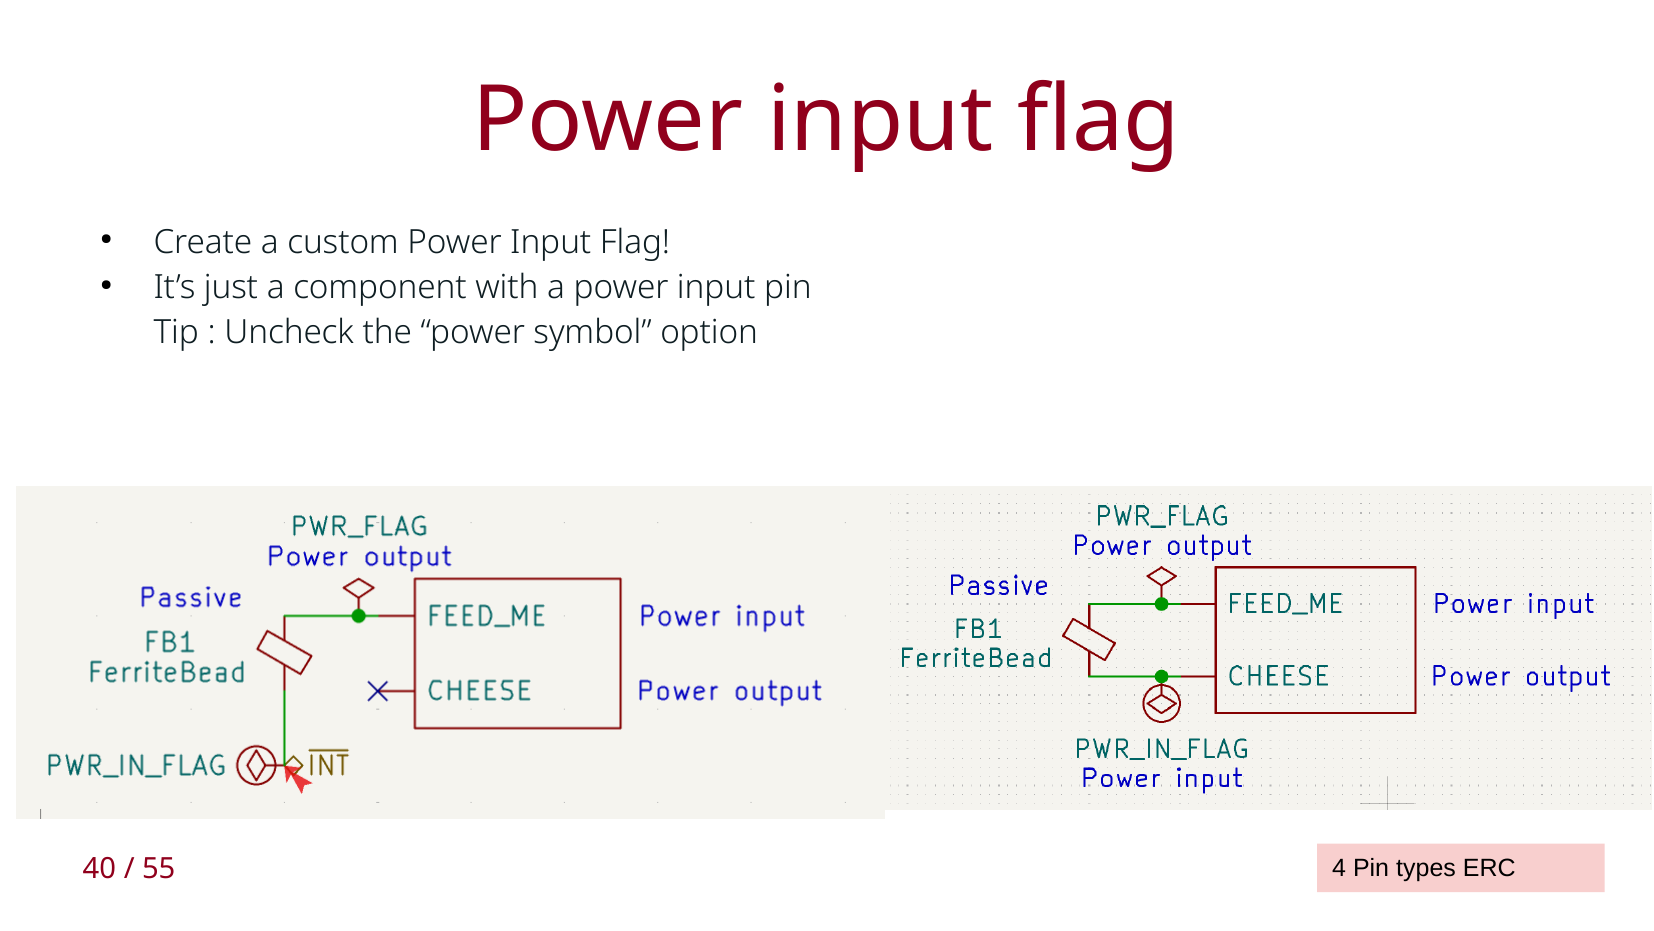

# Power input flag
Create a custom Power Input Flag!
It’s just a component with a power input pin
Tip : Uncheck the “power symbol” option
4 Pin types ERC
40